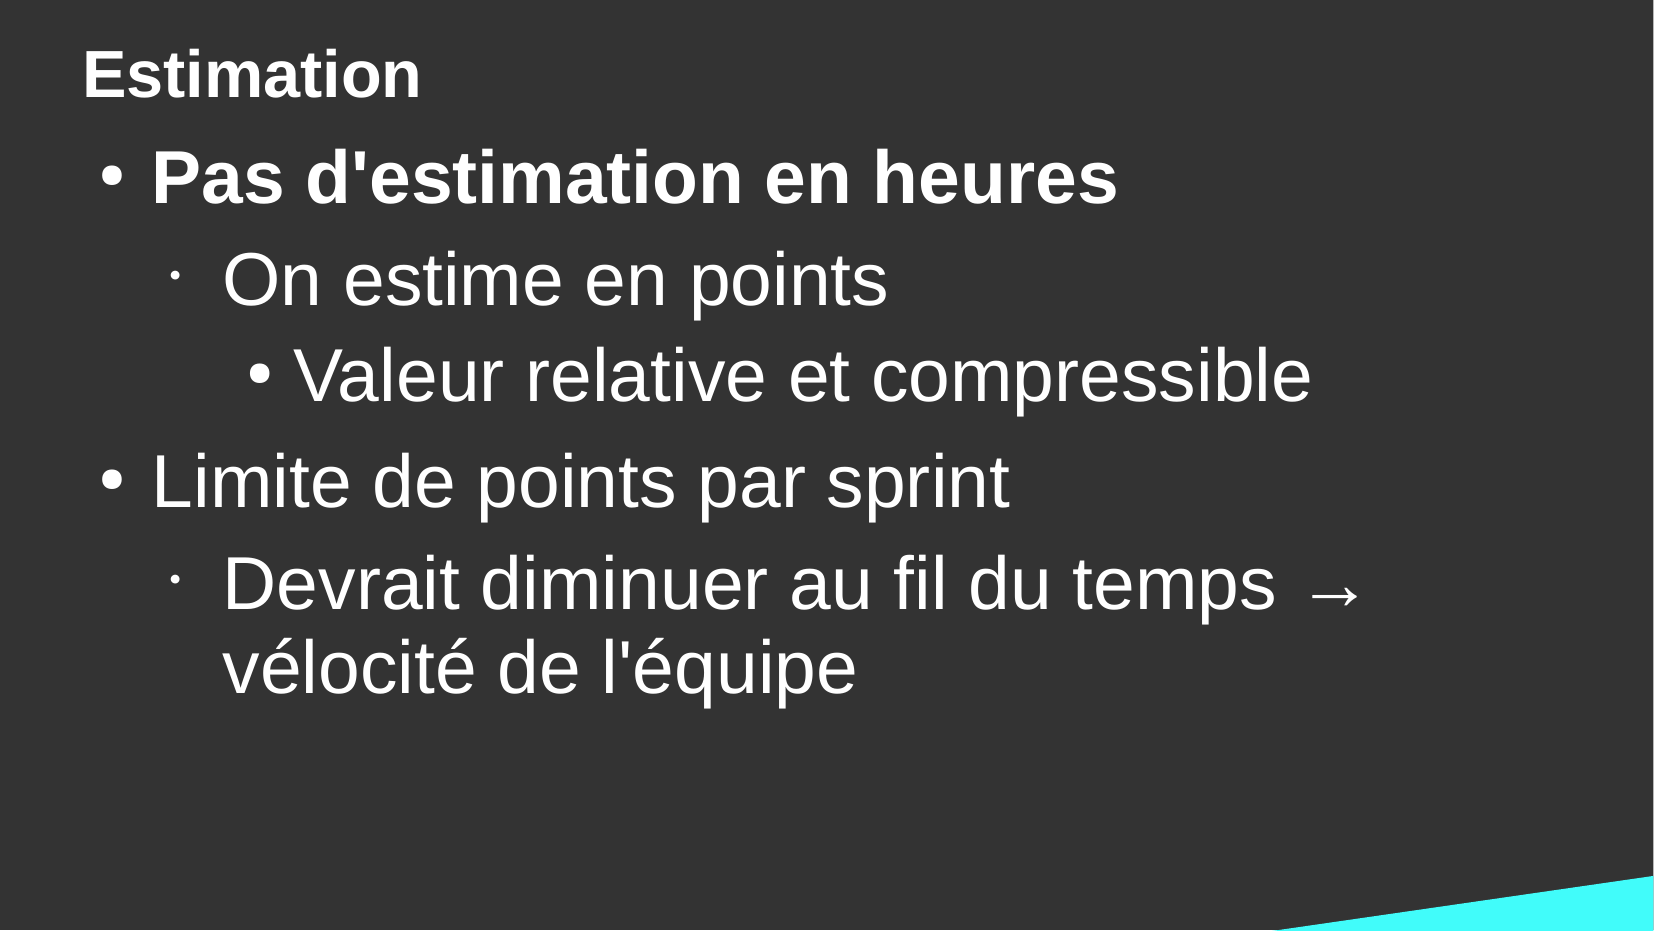

# Estimation
Pas d'estimation en heures
On estime en points
Valeur relative et compressible
Limite de points par sprint
Devrait diminuer au fil du temps → vélocité de l'équipe